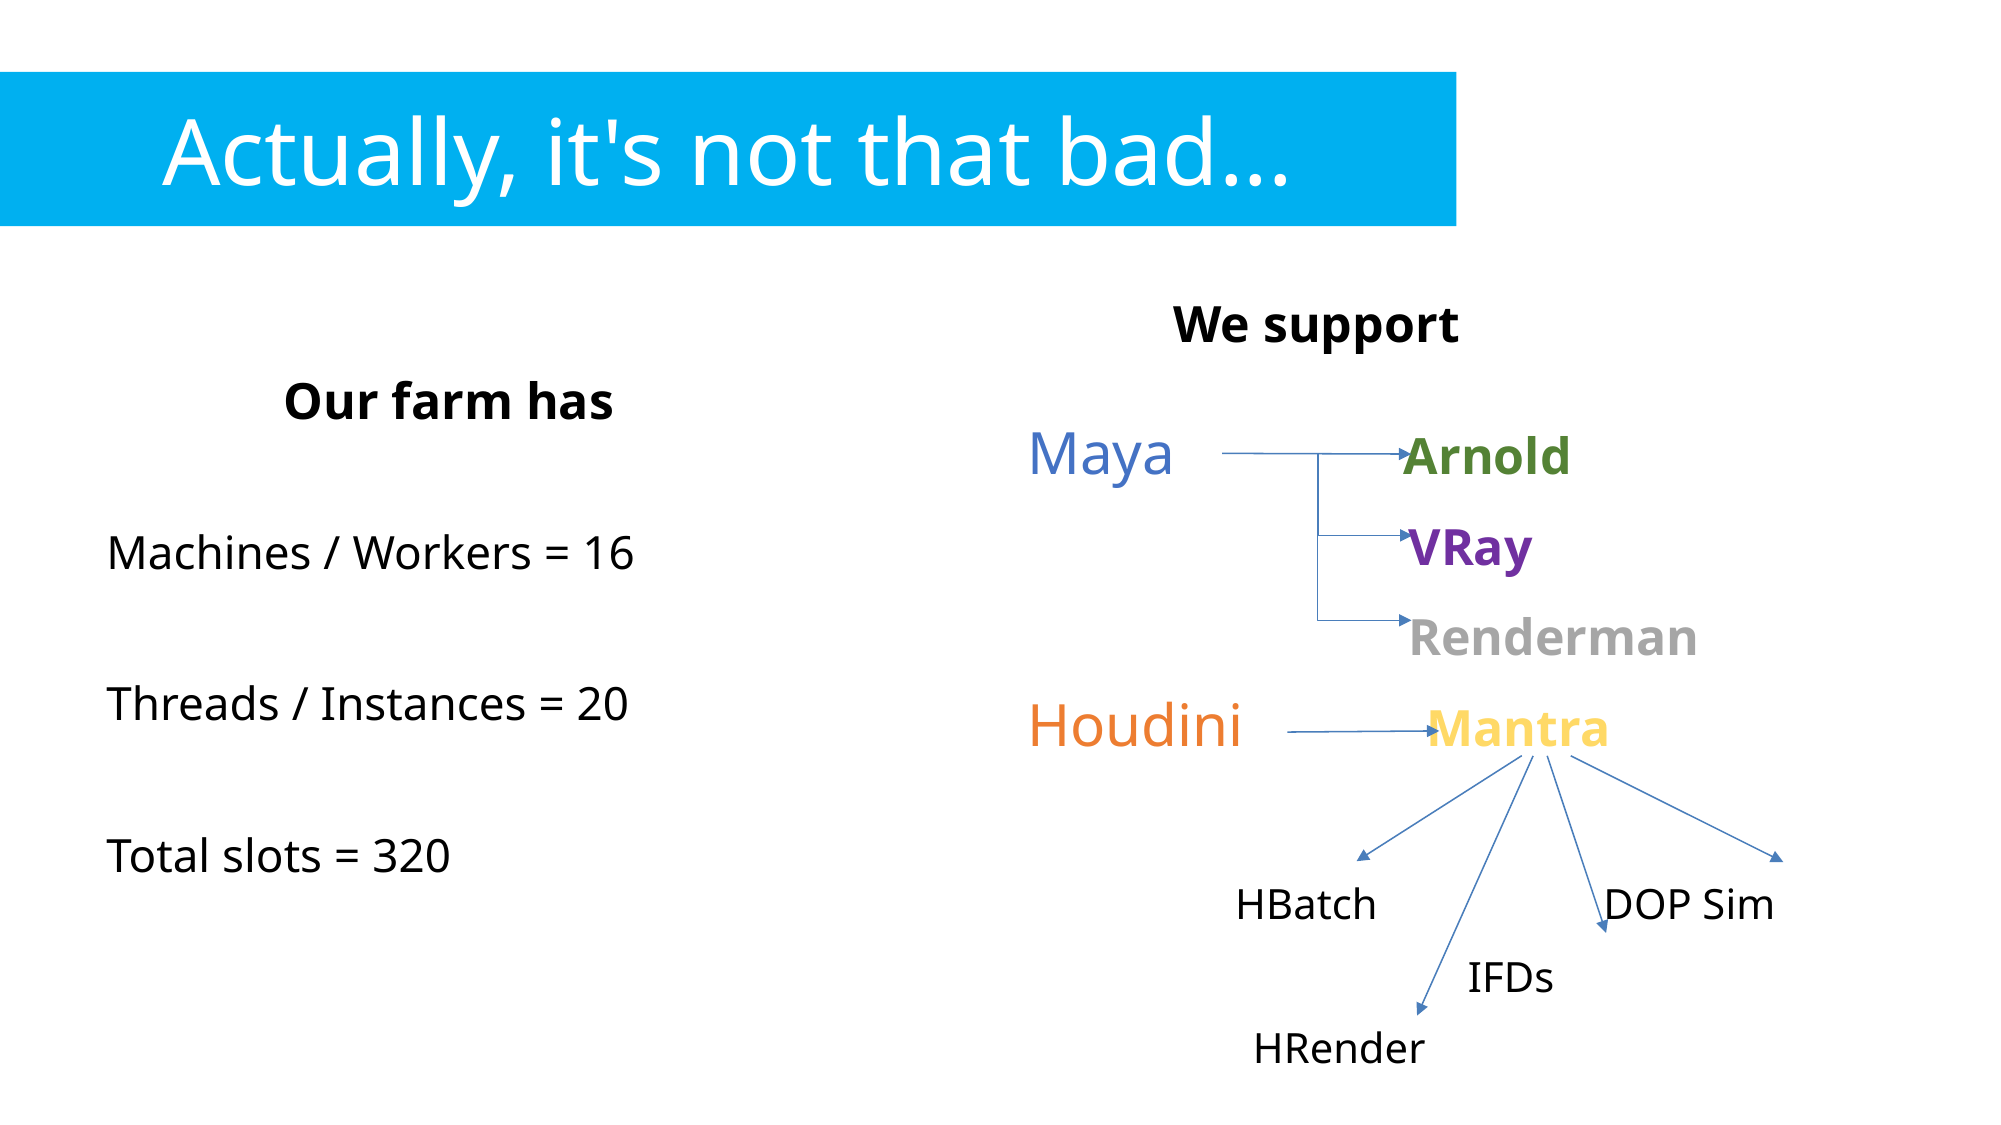

Actually, it's not that bad...
We support
Our farm has
Maya               Arnold
                         VRay
                         Renderman
Houdini            Mantra
                HBatch                     DOP Sim
                                         IFDs
                     HRender
Machines / Workers = 16
Threads / Instances = 20
Total slots = 320